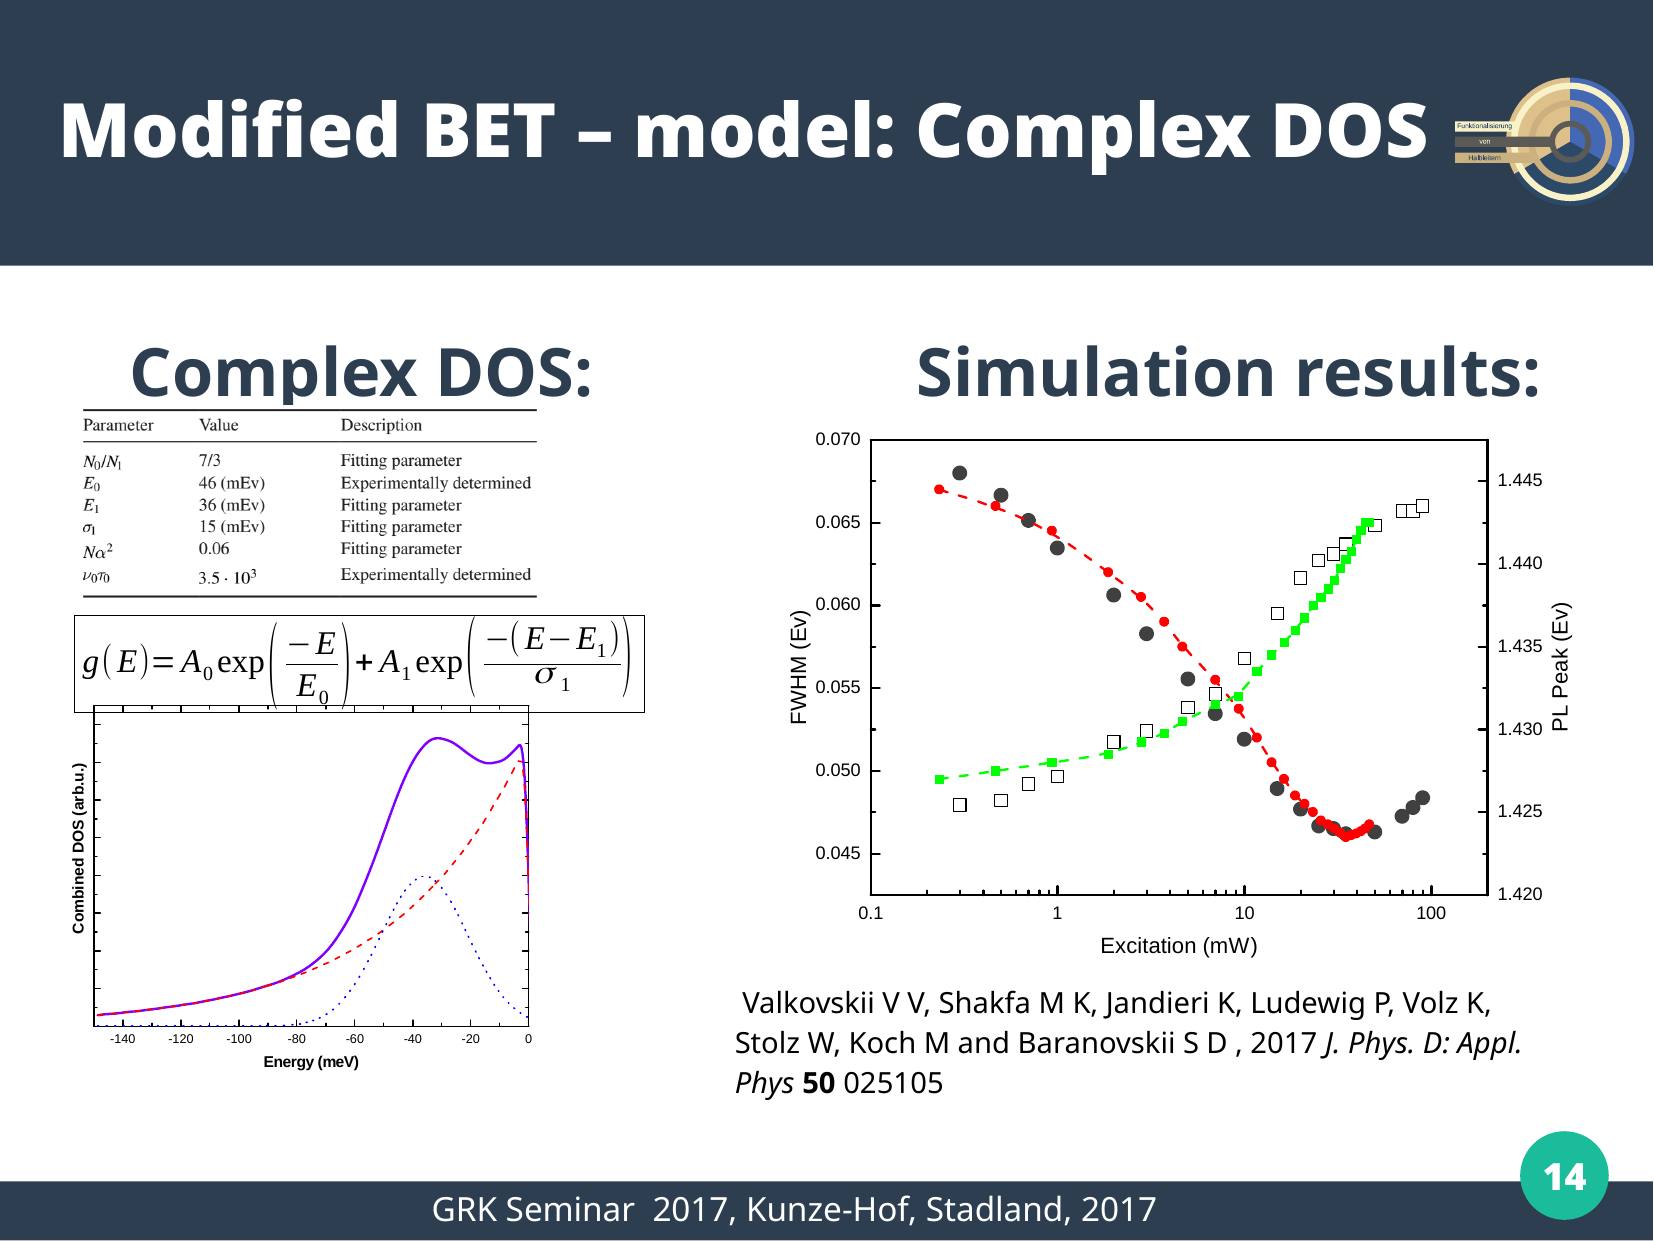

# Modified BET – model: Complex DOS
Complex DOS:
Simulation results:
 Valkovskii V V, Shakfa M K, Jandieri K, Ludewig P, Volz K, Stolz W, Koch M and Baranovskii S D , 2017 J. Phys. D: Appl. Phys 50 025105
14
GRK Seminar 2017, Kunze-Hof, Stadland, 2017